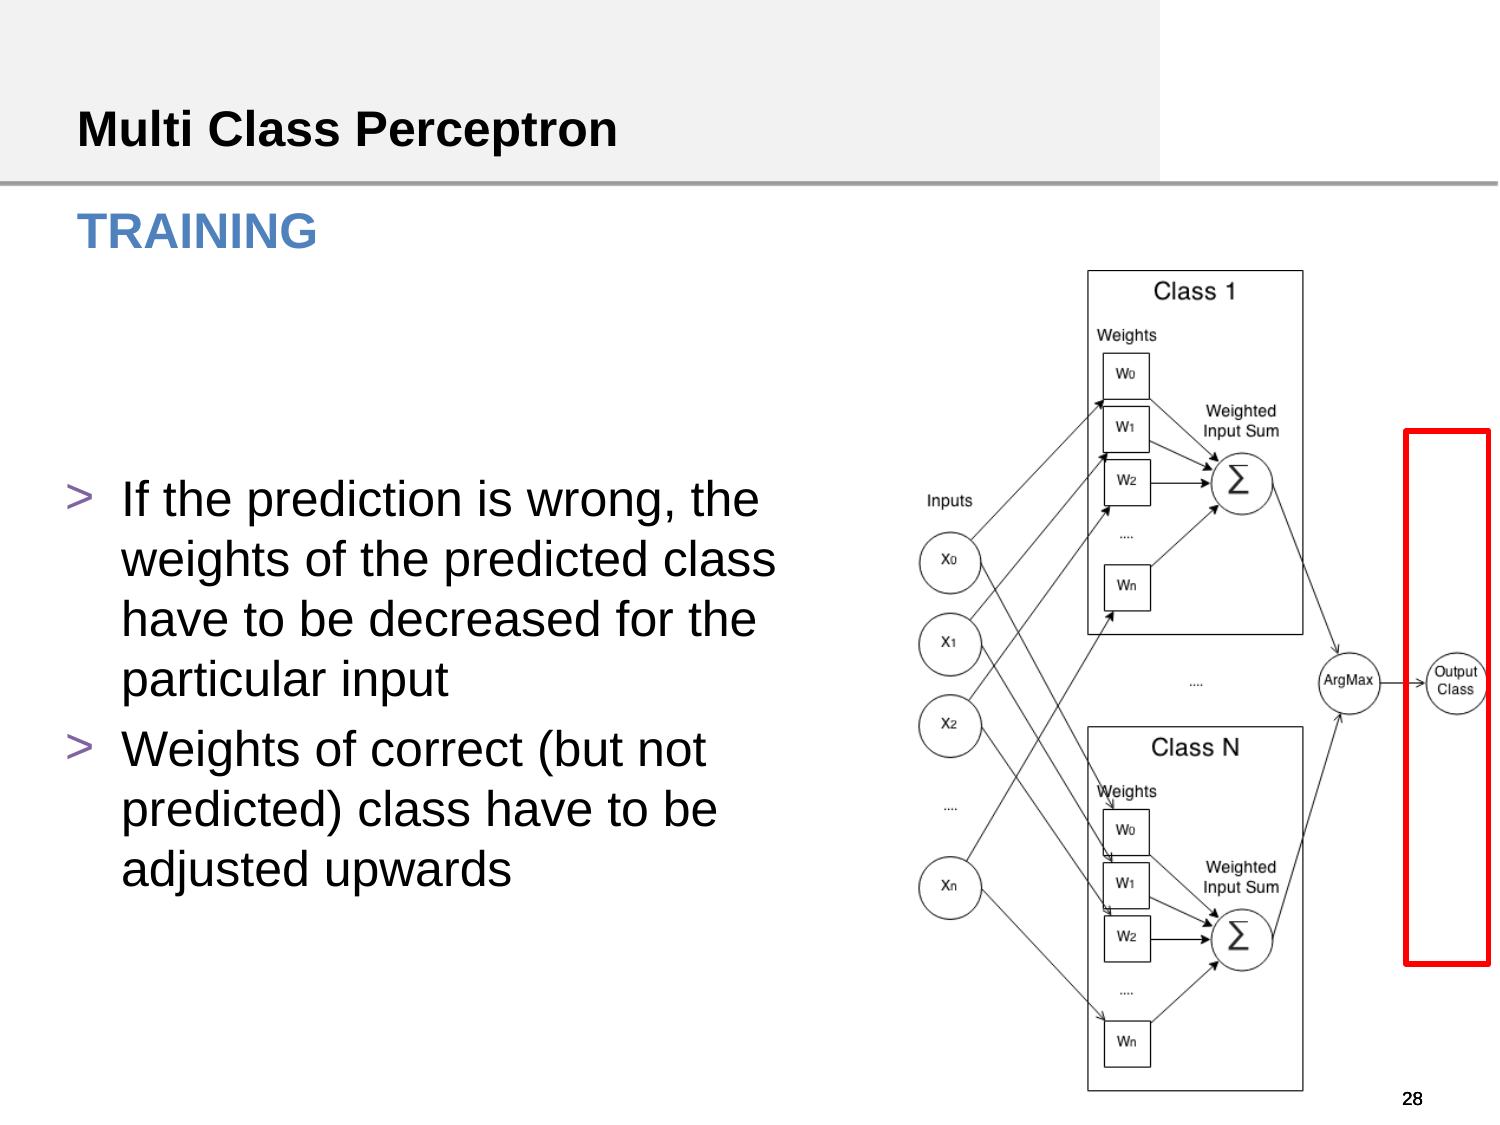

Multi Class Perceptron
# TRAINING
If the prediction is wrong, the weights of the predicted class have to be decreased for the particular input
Weights of correct (but not predicted) class have to be adjusted upwards